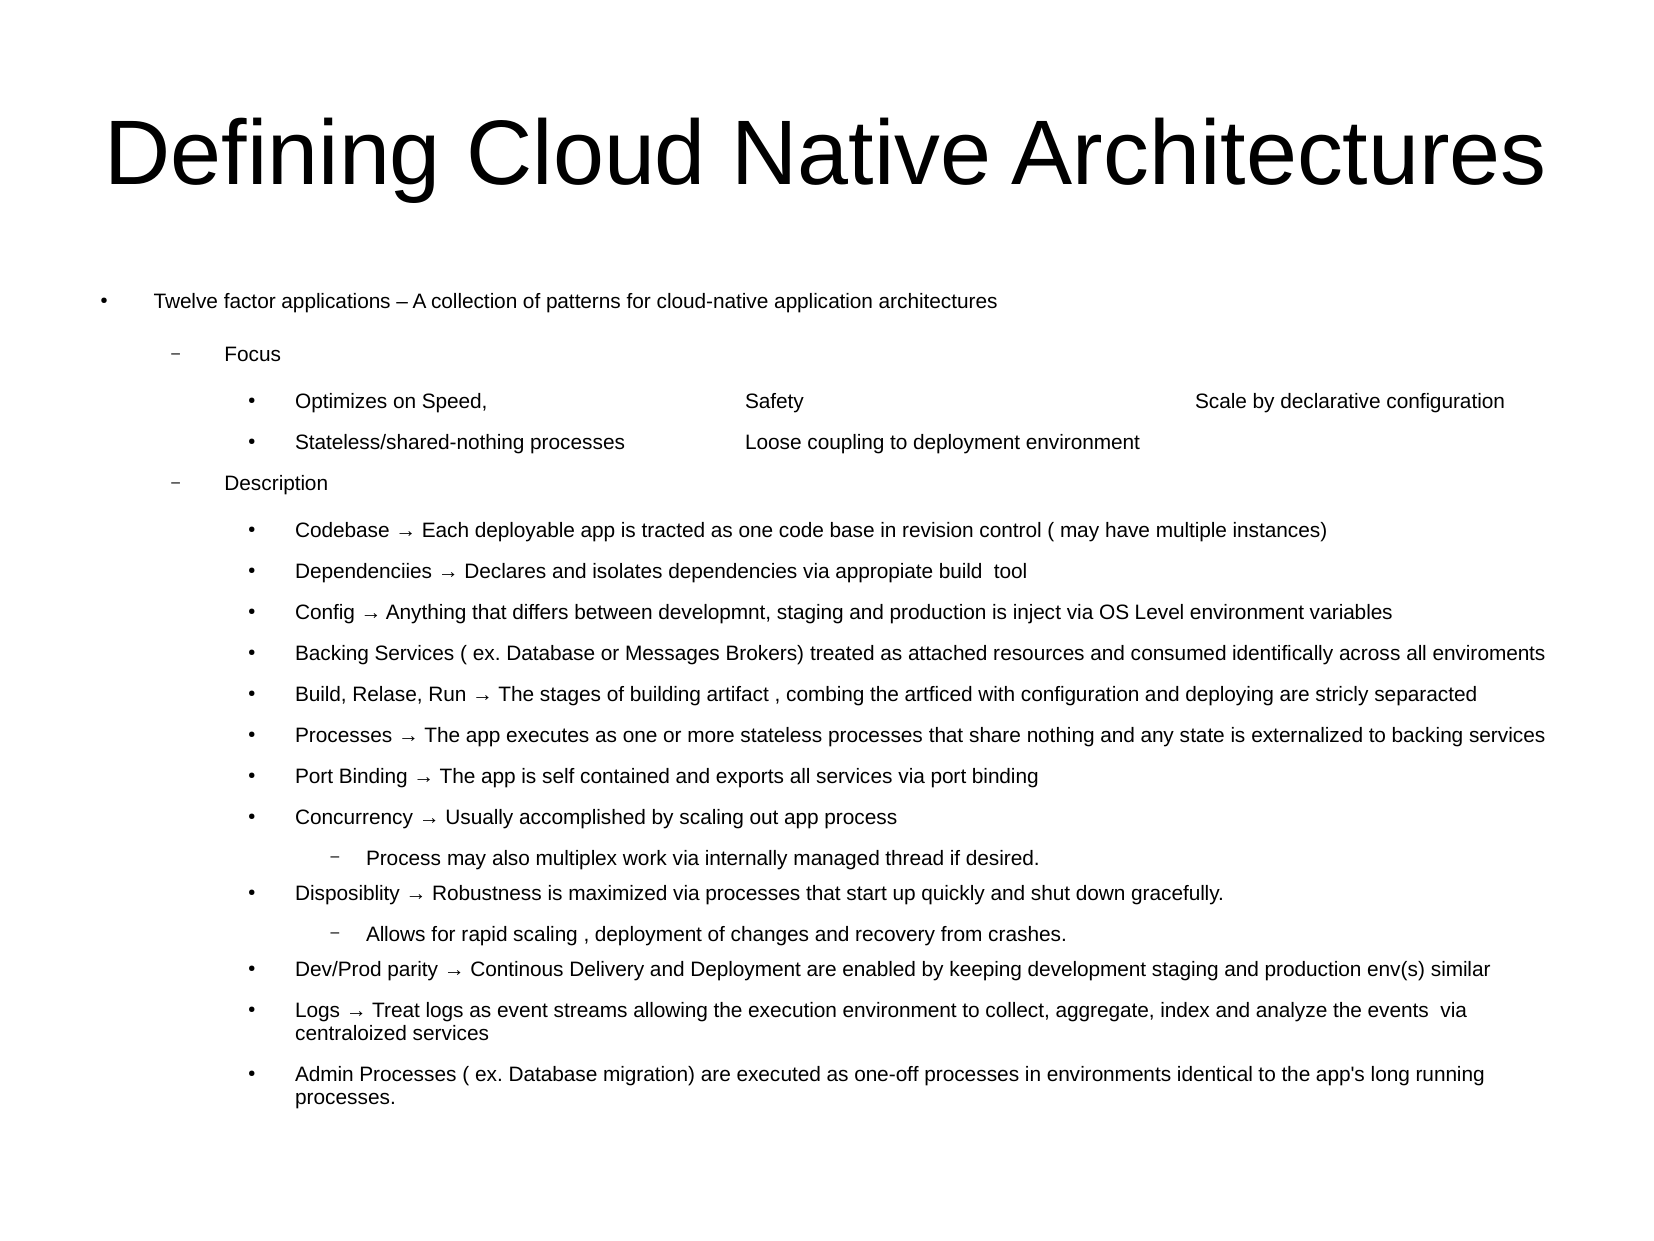

# Defining Cloud Native Architectures
Twelve factor applications – A collection of patterns for cloud-native application architectures
Focus
Optimizes on Speed, 				Safety 						Scale by declarative configuration
Stateless/shared-nothing processes		Loose coupling to deployment environment
Description
Codebase → Each deployable app is tracted as one code base in revision control ( may have multiple instances)
Dependenciies → Declares and isolates dependencies via appropiate build tool
Config → Anything that differs between developmnt, staging and production is inject via OS Level environment variables
Backing Services ( ex. Database or Messages Brokers) treated as attached resources and consumed identifically across all enviroments
Build, Relase, Run → The stages of building artifact , combing the artficed with configuration and deploying are stricly separacted
Processes → The app executes as one or more stateless processes that share nothing and any state is externalized to backing services
Port Binding → The app is self contained and exports all services via port binding
Concurrency → Usually accomplished by scaling out app process
Process may also multiplex work via internally managed thread if desired.
Disposiblity → Robustness is maximized via processes that start up quickly and shut down gracefully.
Allows for rapid scaling , deployment of changes and recovery from crashes.
Dev/Prod parity → Continous Delivery and Deployment are enabled by keeping development staging and production env(s) similar
Logs → Treat logs as event streams allowing the execution environment to collect, aggregate, index and analyze the events via centraloized services
Admin Processes ( ex. Database migration) are executed as one-off processes in environments identical to the app's long running processes.